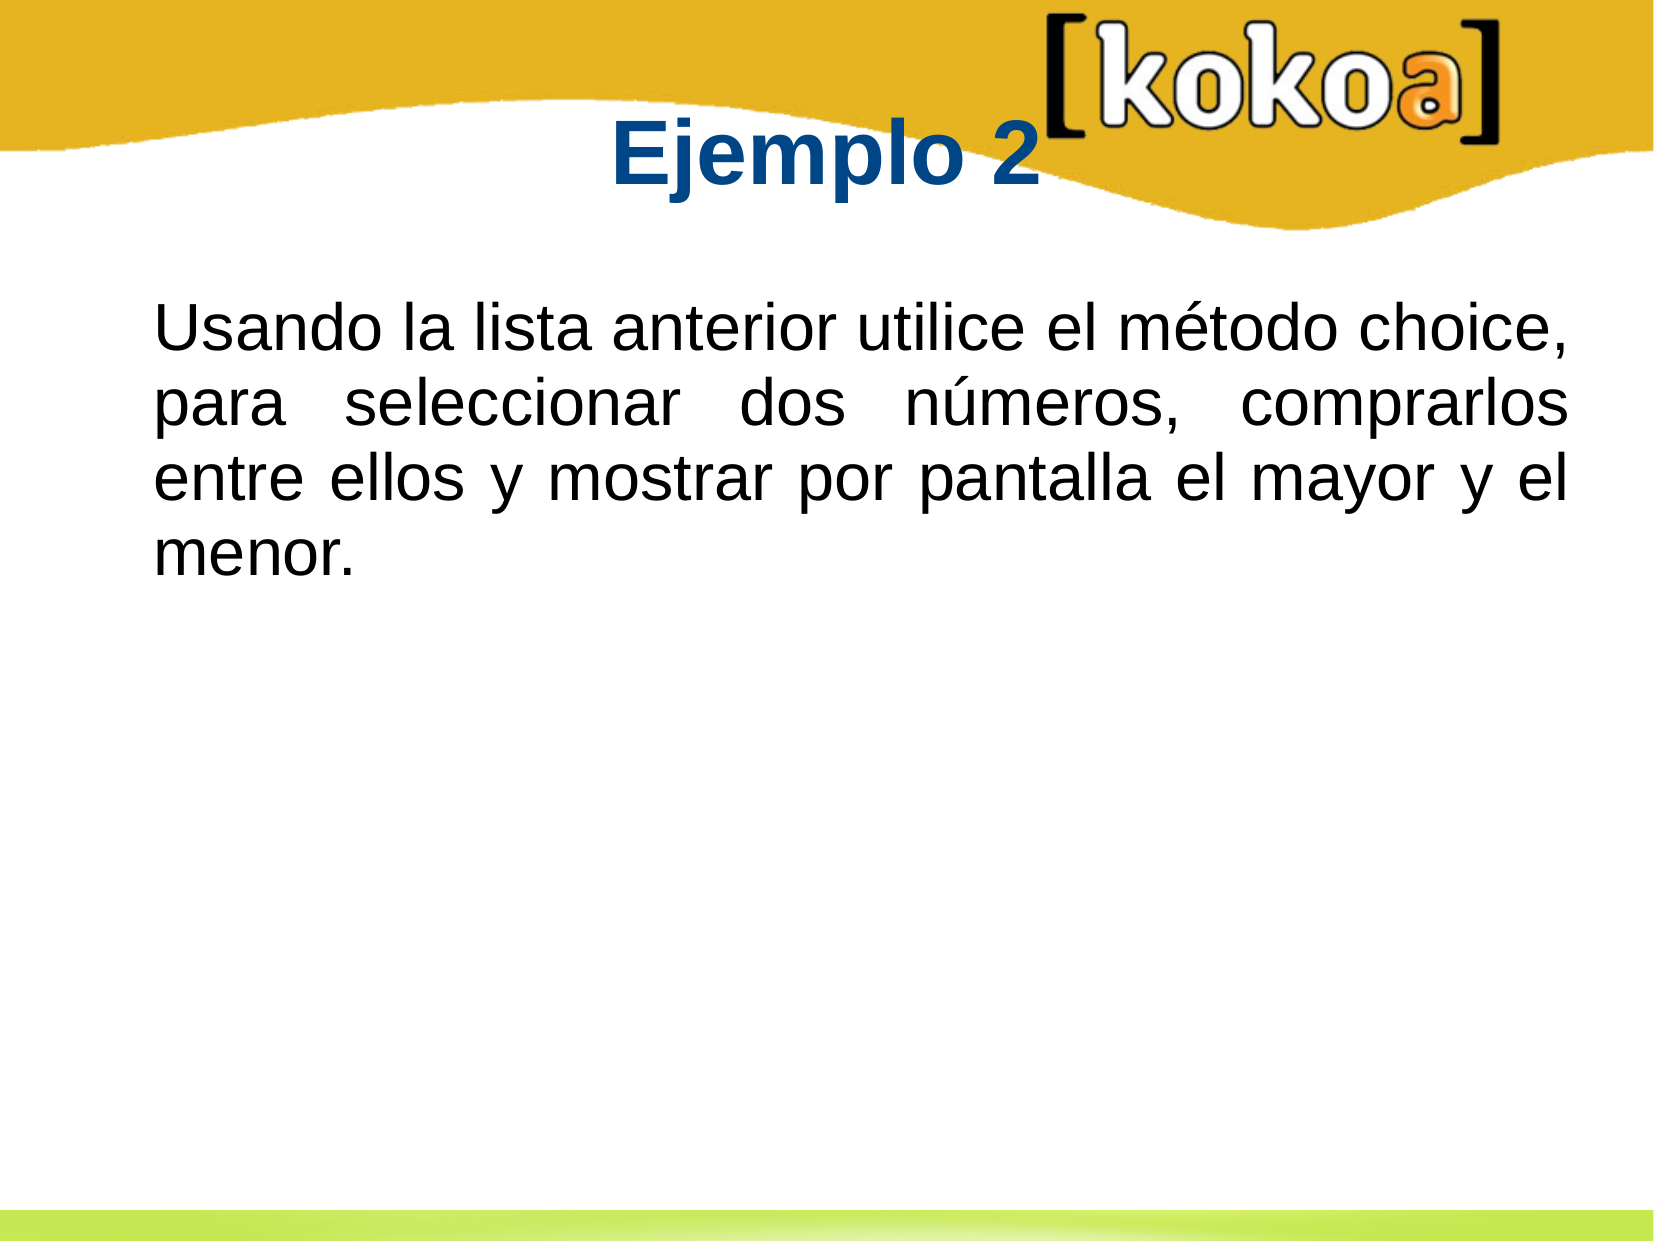

# Ejemplo 2
Usando la lista anterior utilice el método choice, para seleccionar dos números, comprarlos entre ellos y mostrar por pantalla el mayor y el menor.